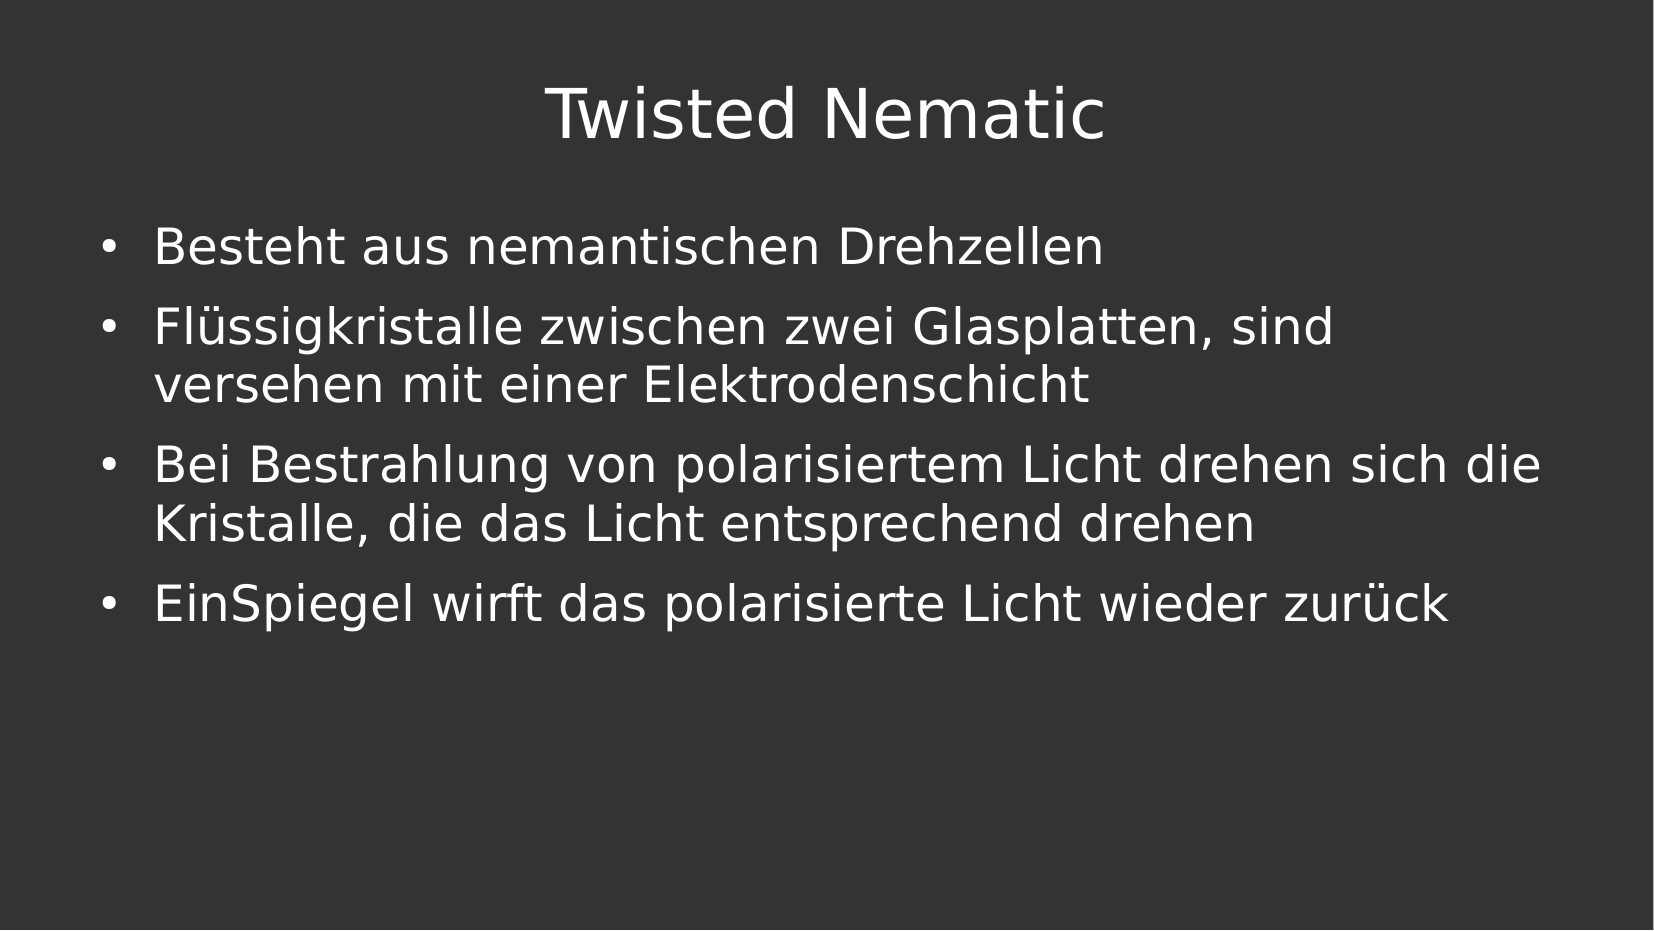

# Twisted Nematic
Besteht aus nemantischen Drehzellen
Flüssigkristalle zwischen zwei Glasplatten, sind versehen mit einer Elektrodenschicht
Bei Bestrahlung von polarisiertem Licht drehen sich die Kristalle, die das Licht entsprechend drehen
EinSpiegel wirft das polarisierte Licht wieder zurück